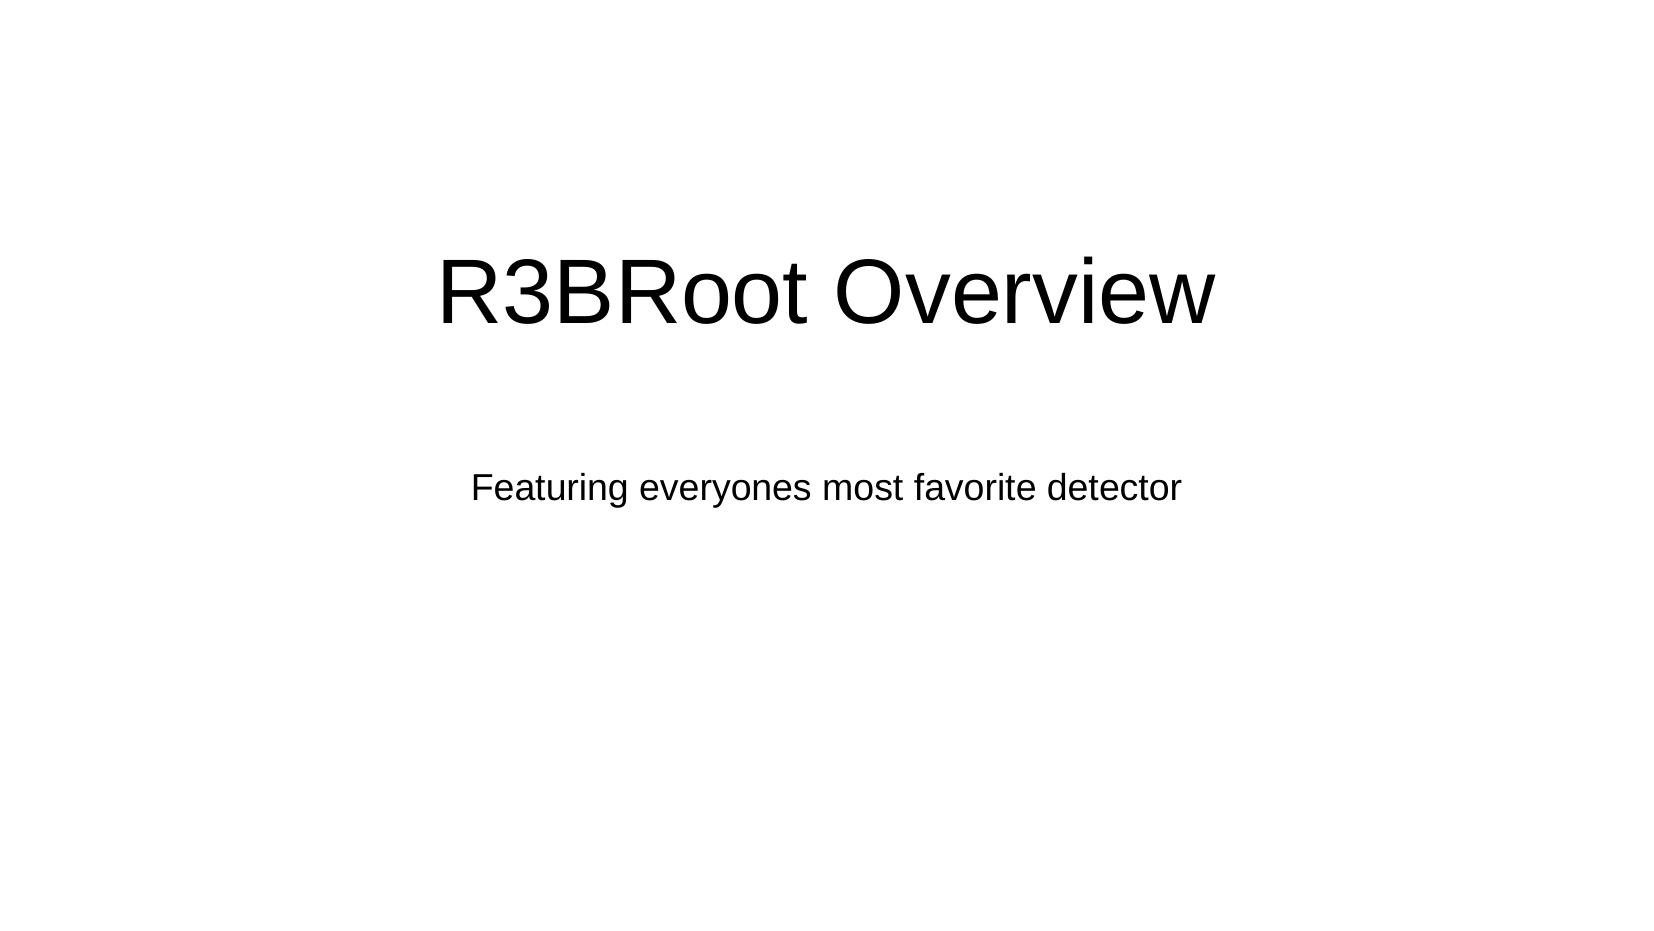

# R3BRoot Overview
Featuring everyones most favorite detector